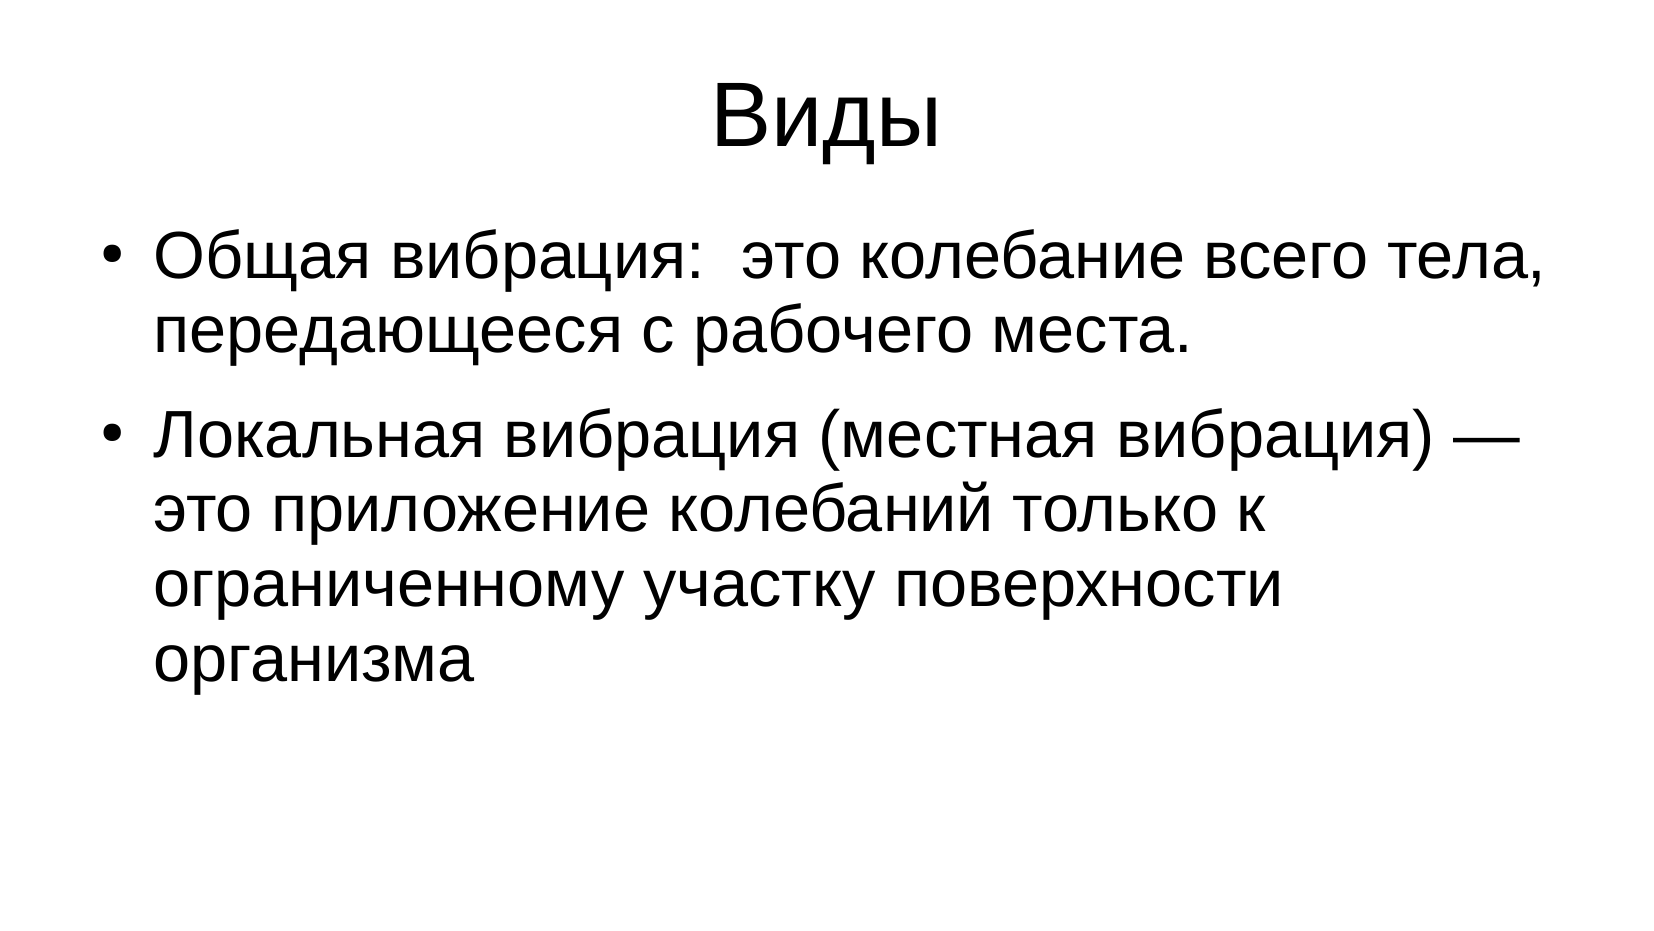

# Виды
Общая вибрация: это колебание всего тела, передающееся с рабочего места.
Локальная вибрация (местная вибрация) — это приложение колебаний только к ограниченному участку поверхности организма